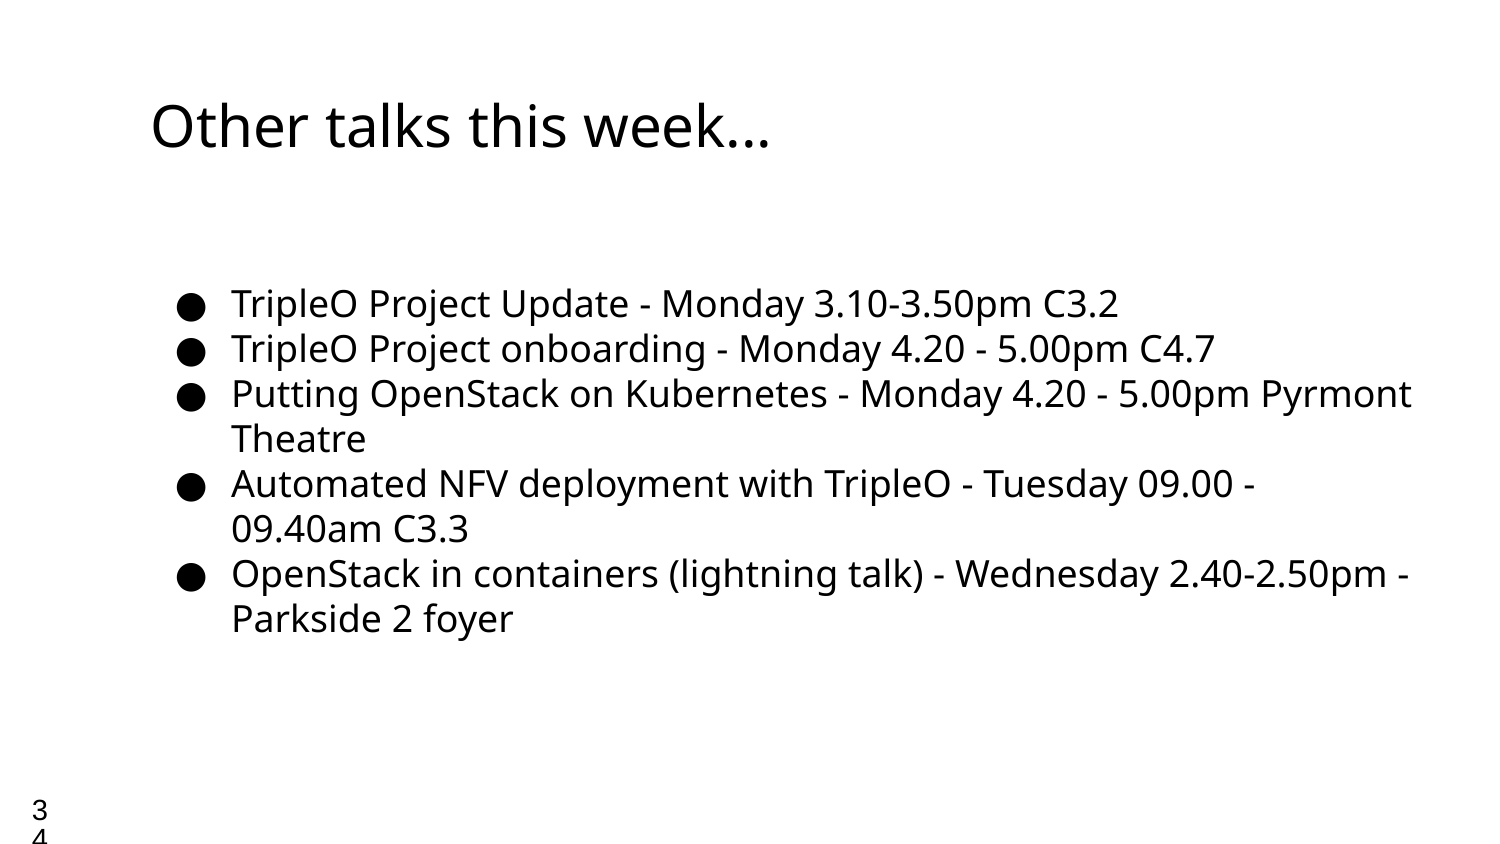

# Other talks this week...
TripleO Project Update - Monday 3.10-3.50pm C3.2
TripleO Project onboarding - Monday 4.20 - 5.00pm C4.7
Putting OpenStack on Kubernetes - Monday 4.20 - 5.00pm Pyrmont Theatre
Automated NFV deployment with TripleO - Tuesday 09.00 - 09.40am C3.3
OpenStack in containers (lightning talk) - Wednesday 2.40-2.50pm - Parkside 2 foyer